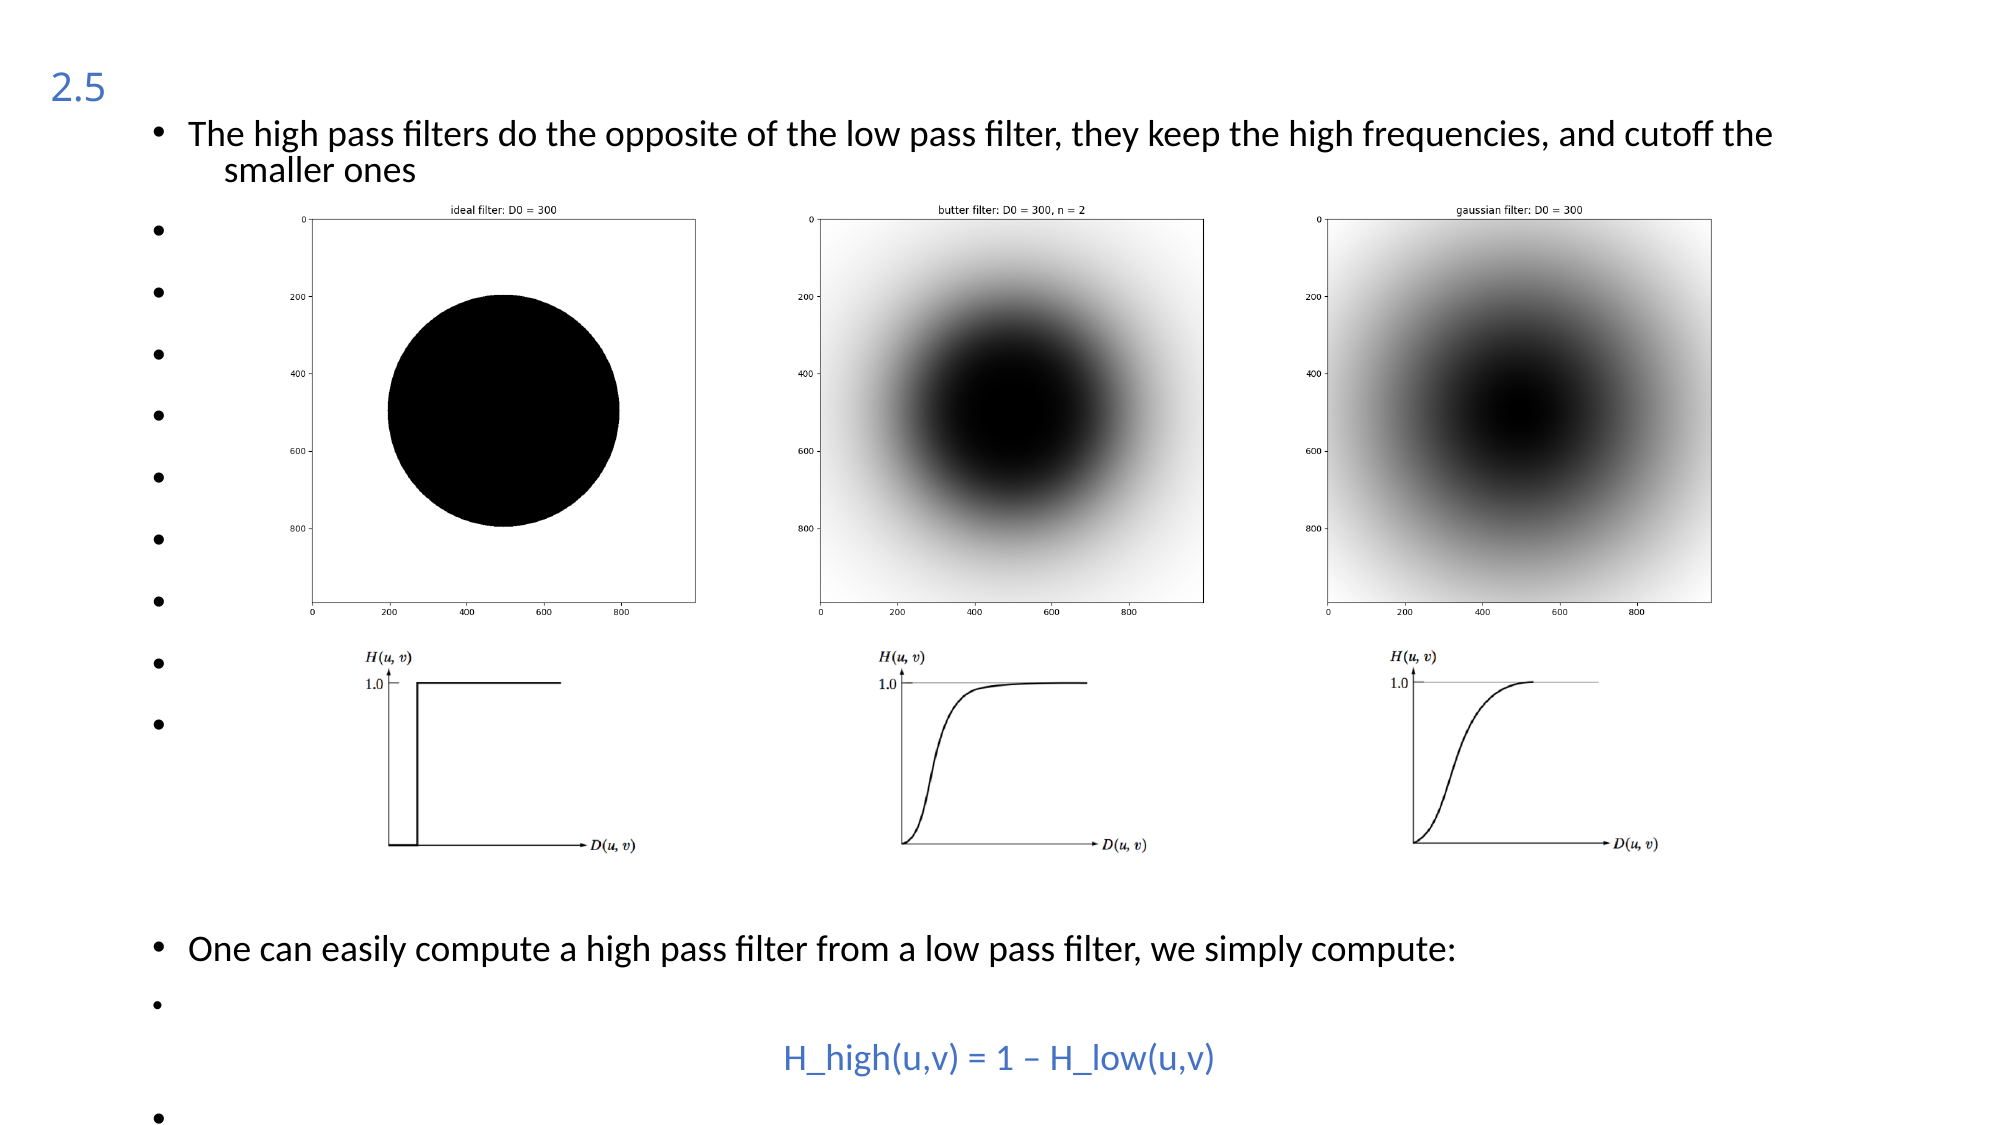

2.5
# The high pass filters do the opposite of the low pass filter, they keep the high frequencies, and cutoff the smaller ones
One can easily compute a high pass filter from a low pass filter, we simply compute:
H_high(u,v) = 1 – H_low(u,v)